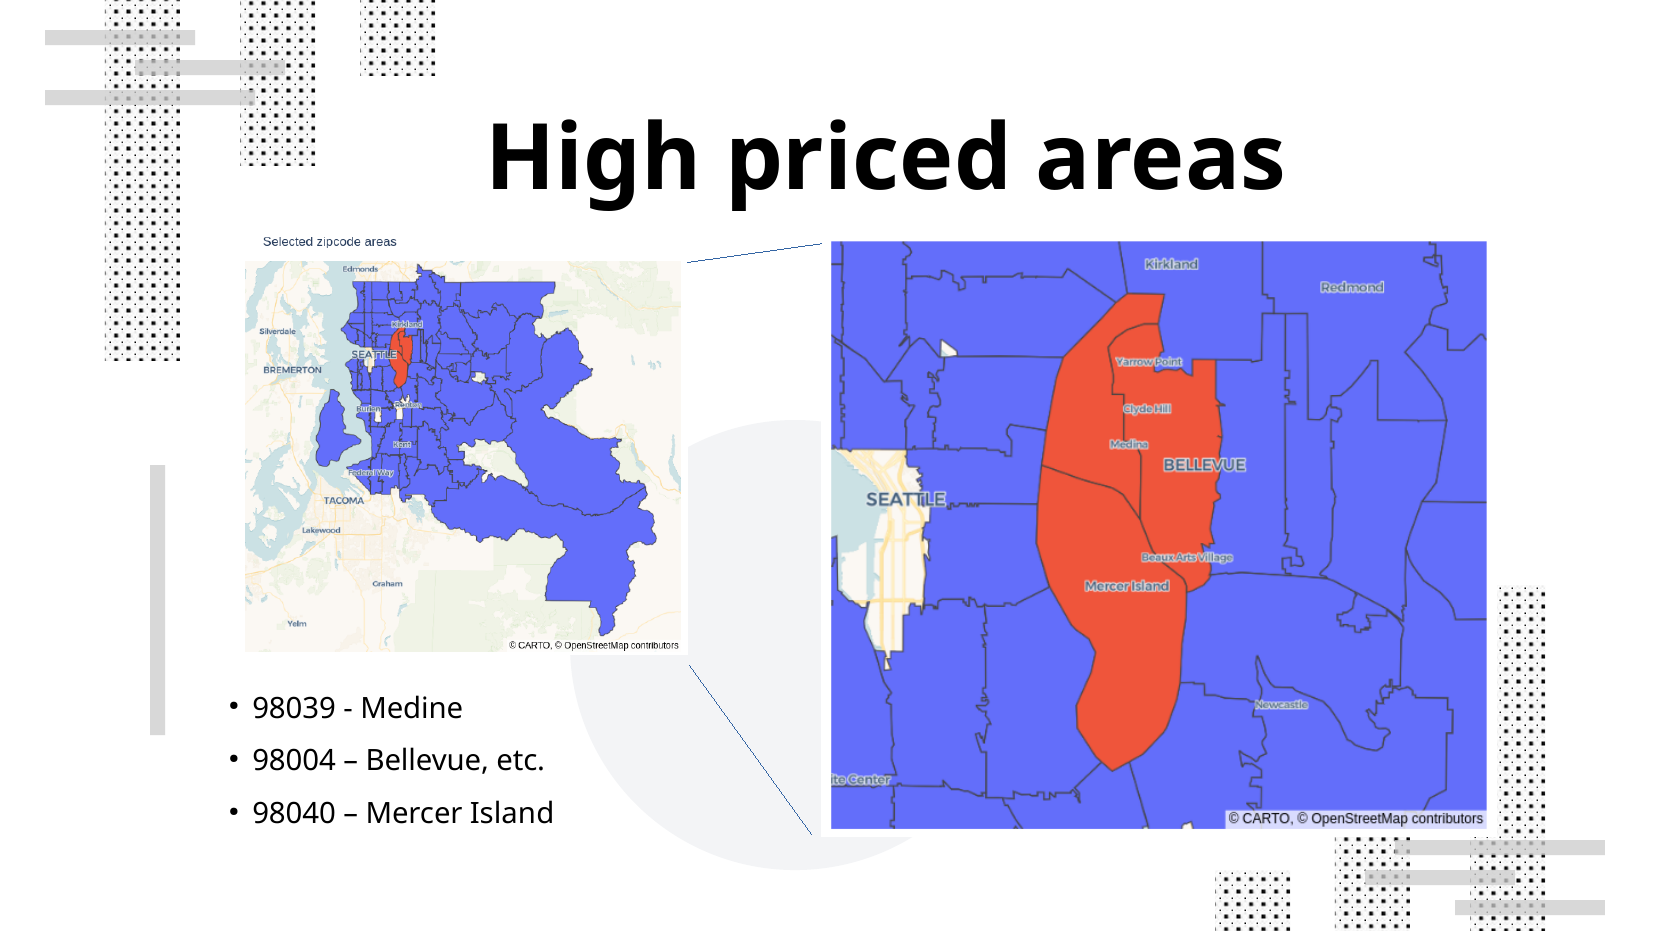

# High priced areas
98039 - Medine
98004 – Bellevue, etc.
98040 – Mercer Island